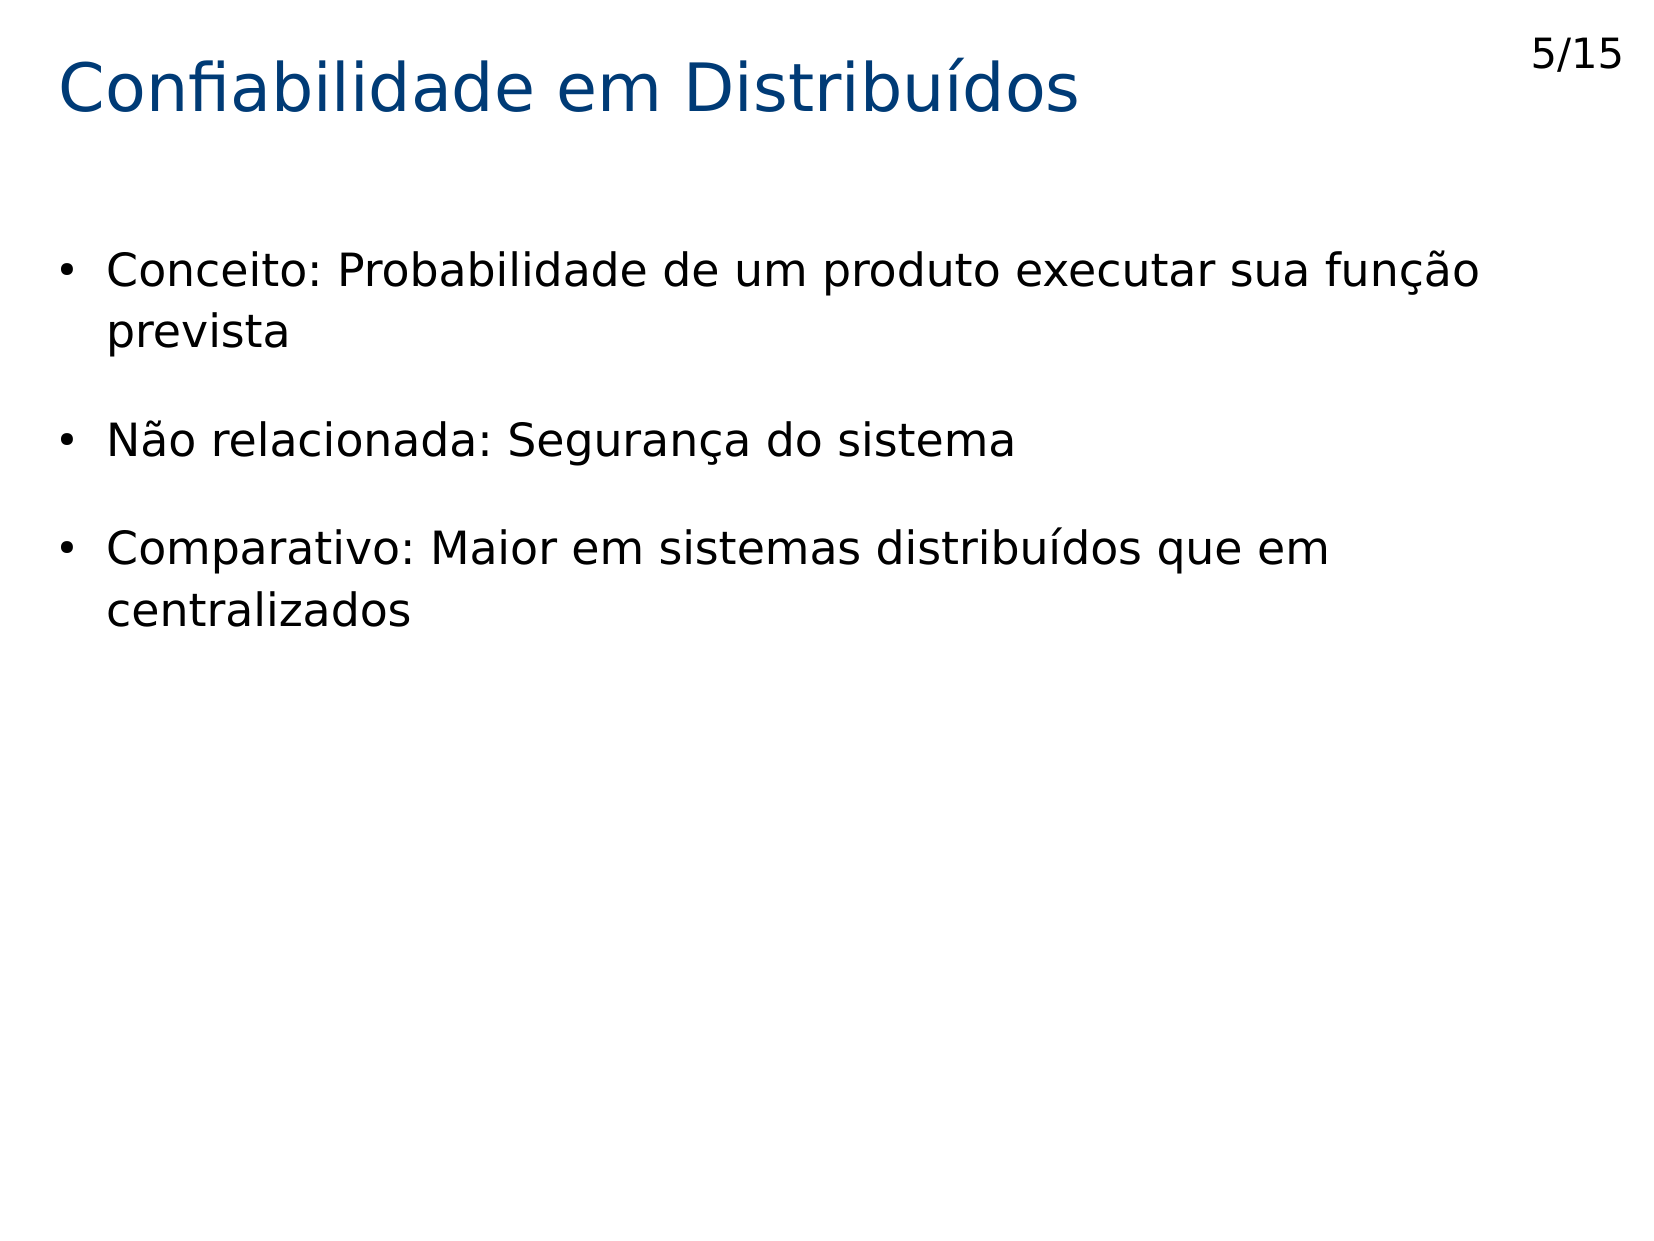

# Confiabilidade em Distribuídos
5
Conceito: Probabilidade de um produto executar sua função prevista
Não relacionada: Segurança do sistema
Comparativo: Maior em sistemas distribuídos que em centralizados